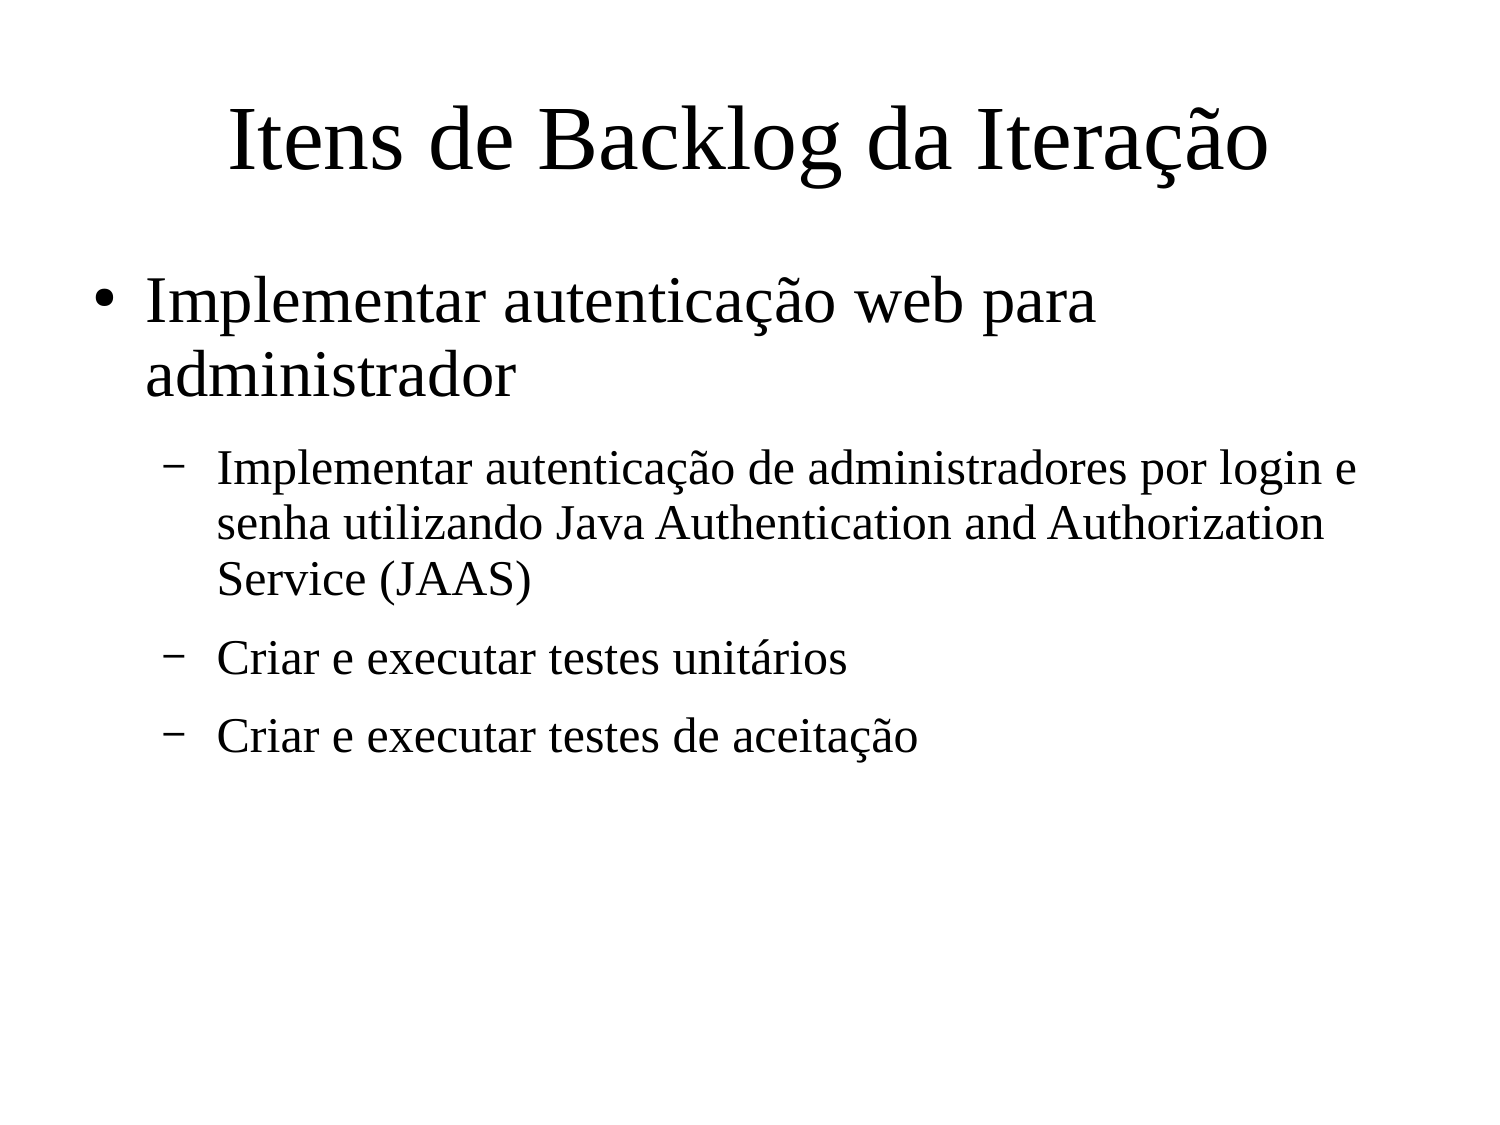

# Itens de Backlog da Iteração
Implementar autenticação web para administrador
Implementar autenticação de administradores por login e senha utilizando Java Authentication and Authorization Service (JAAS)
Criar e executar testes unitários
Criar e executar testes de aceitação